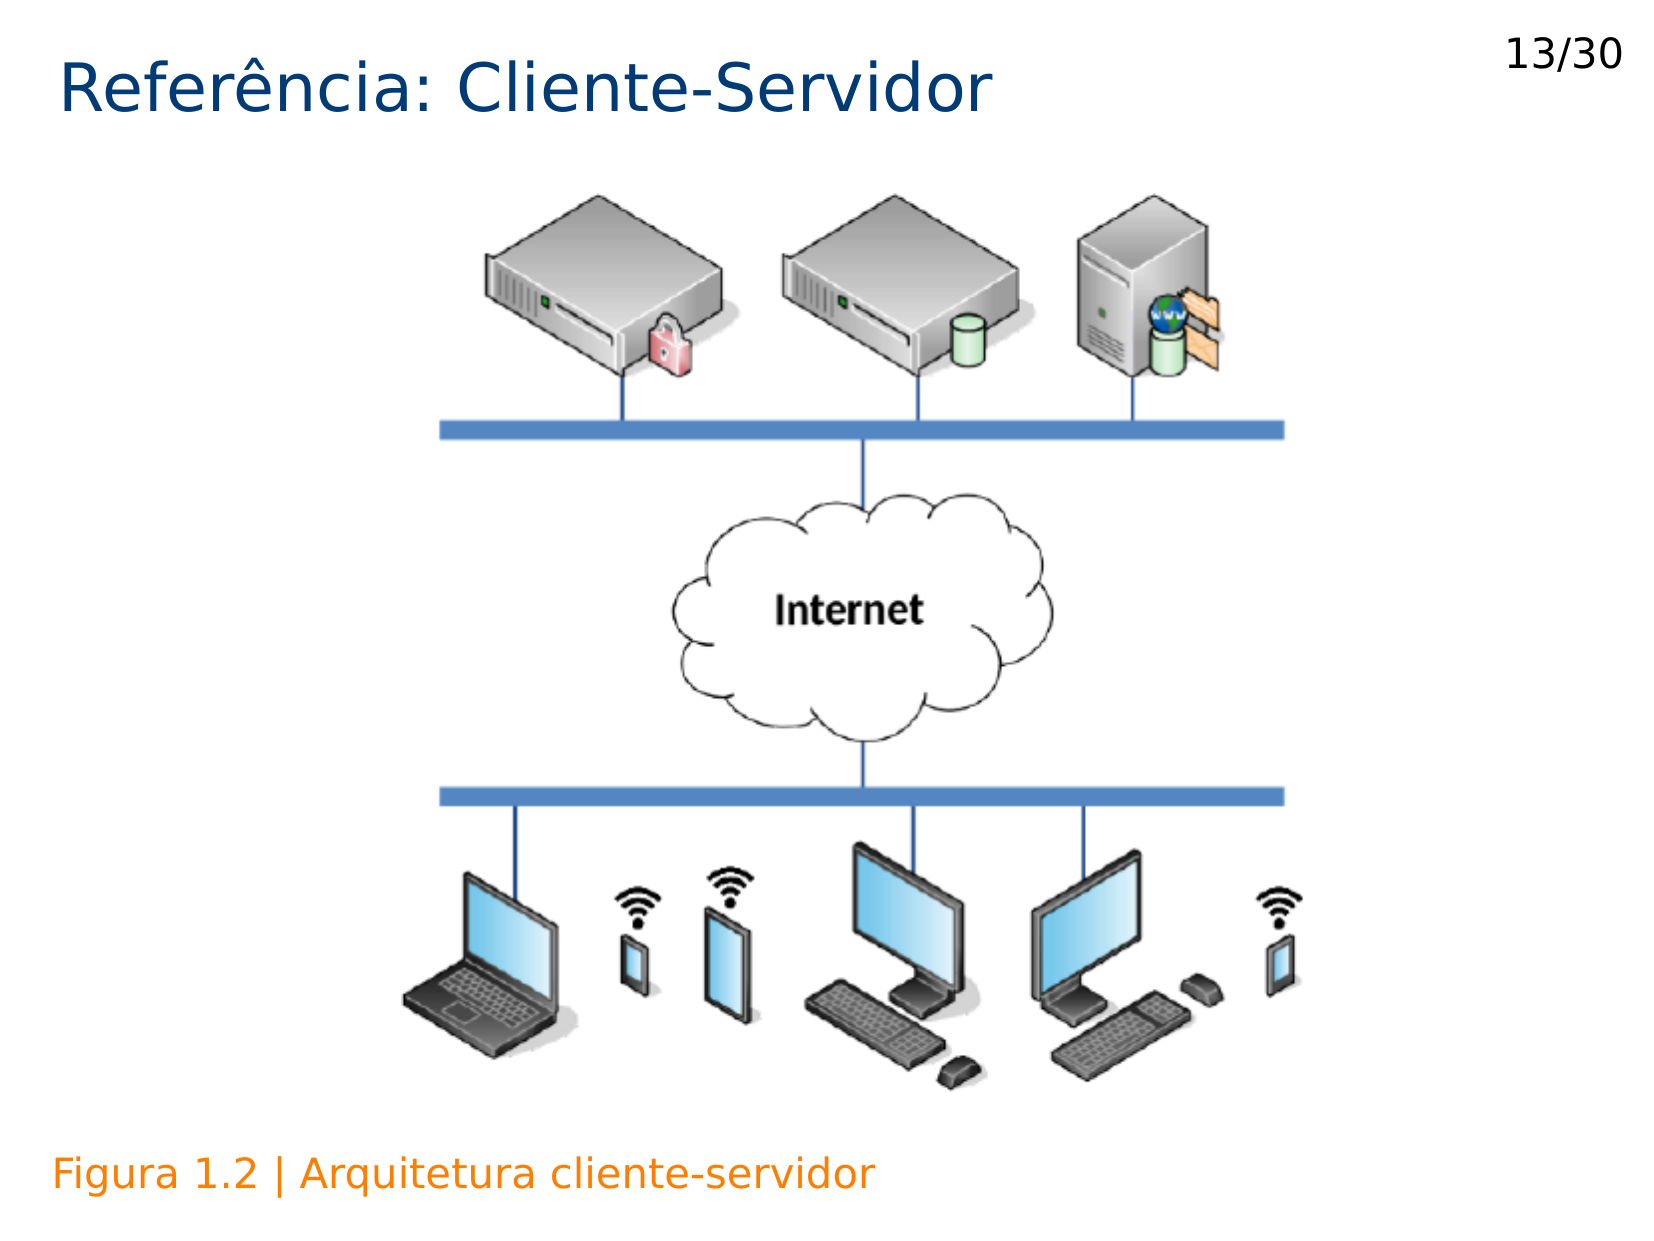

# Referência: Cliente-Servidor
13
Figura 1.2 | Arquitetura cliente-servidor